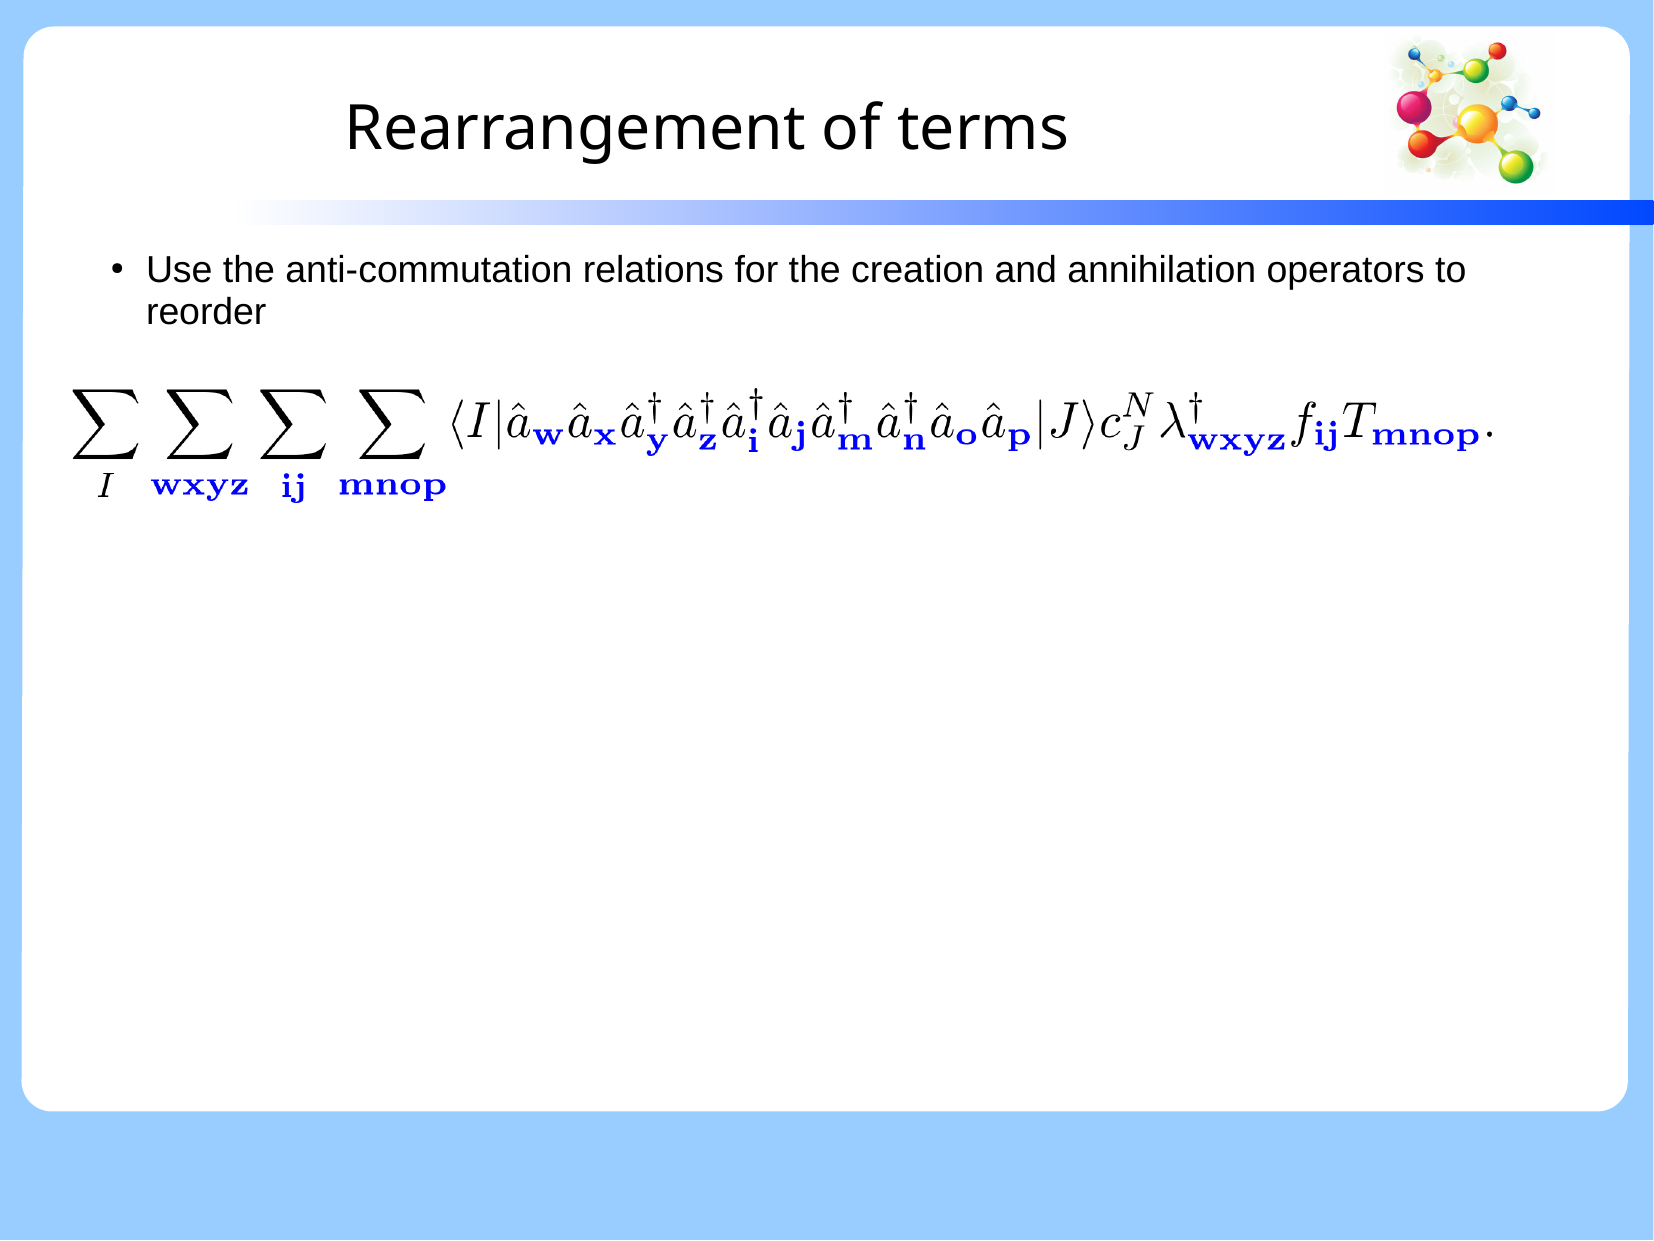

# Rearrangement of terms
Use the anti-commutation relations for the creation and annihilation operators to reorder